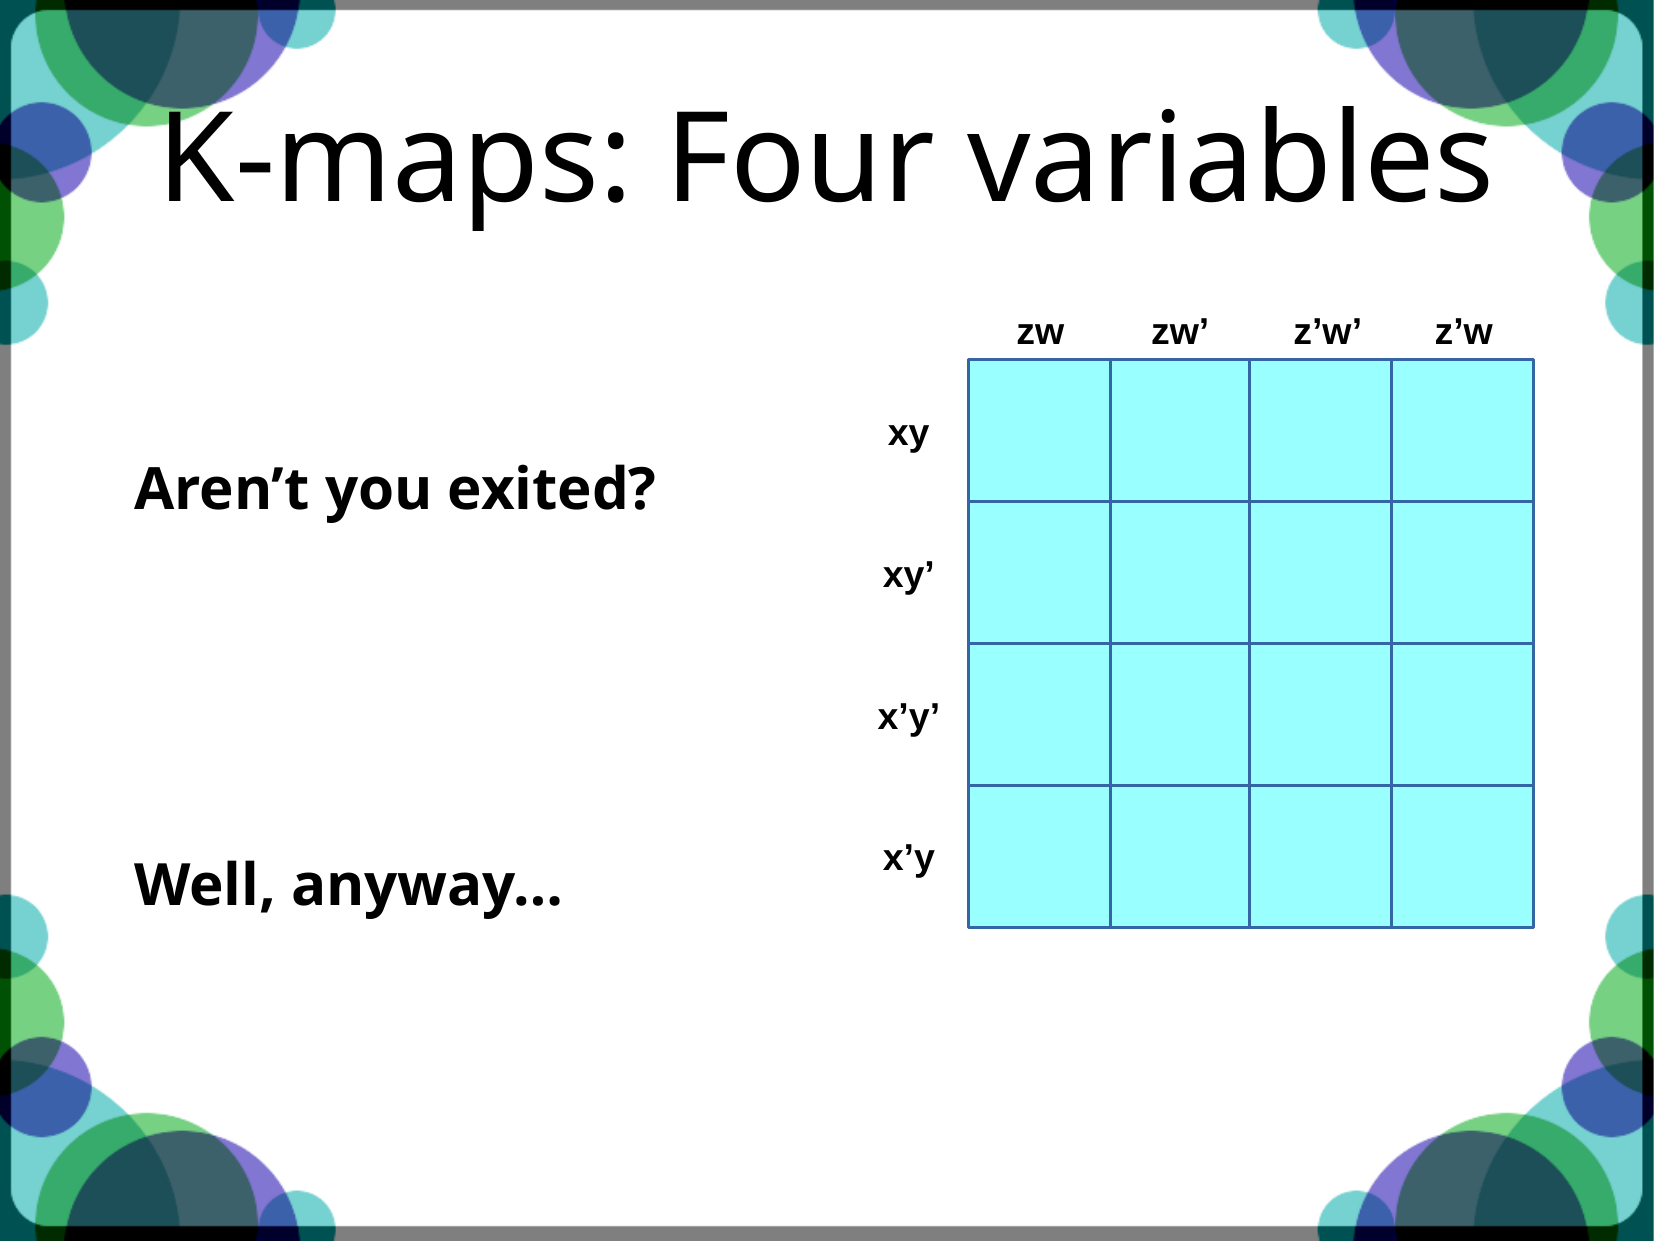

# K-maps: Four variables
zw
zw’
z’w’
z’w
xy
Aren’t you exited?
Well, anyway…
xy’
x’y’
x’y